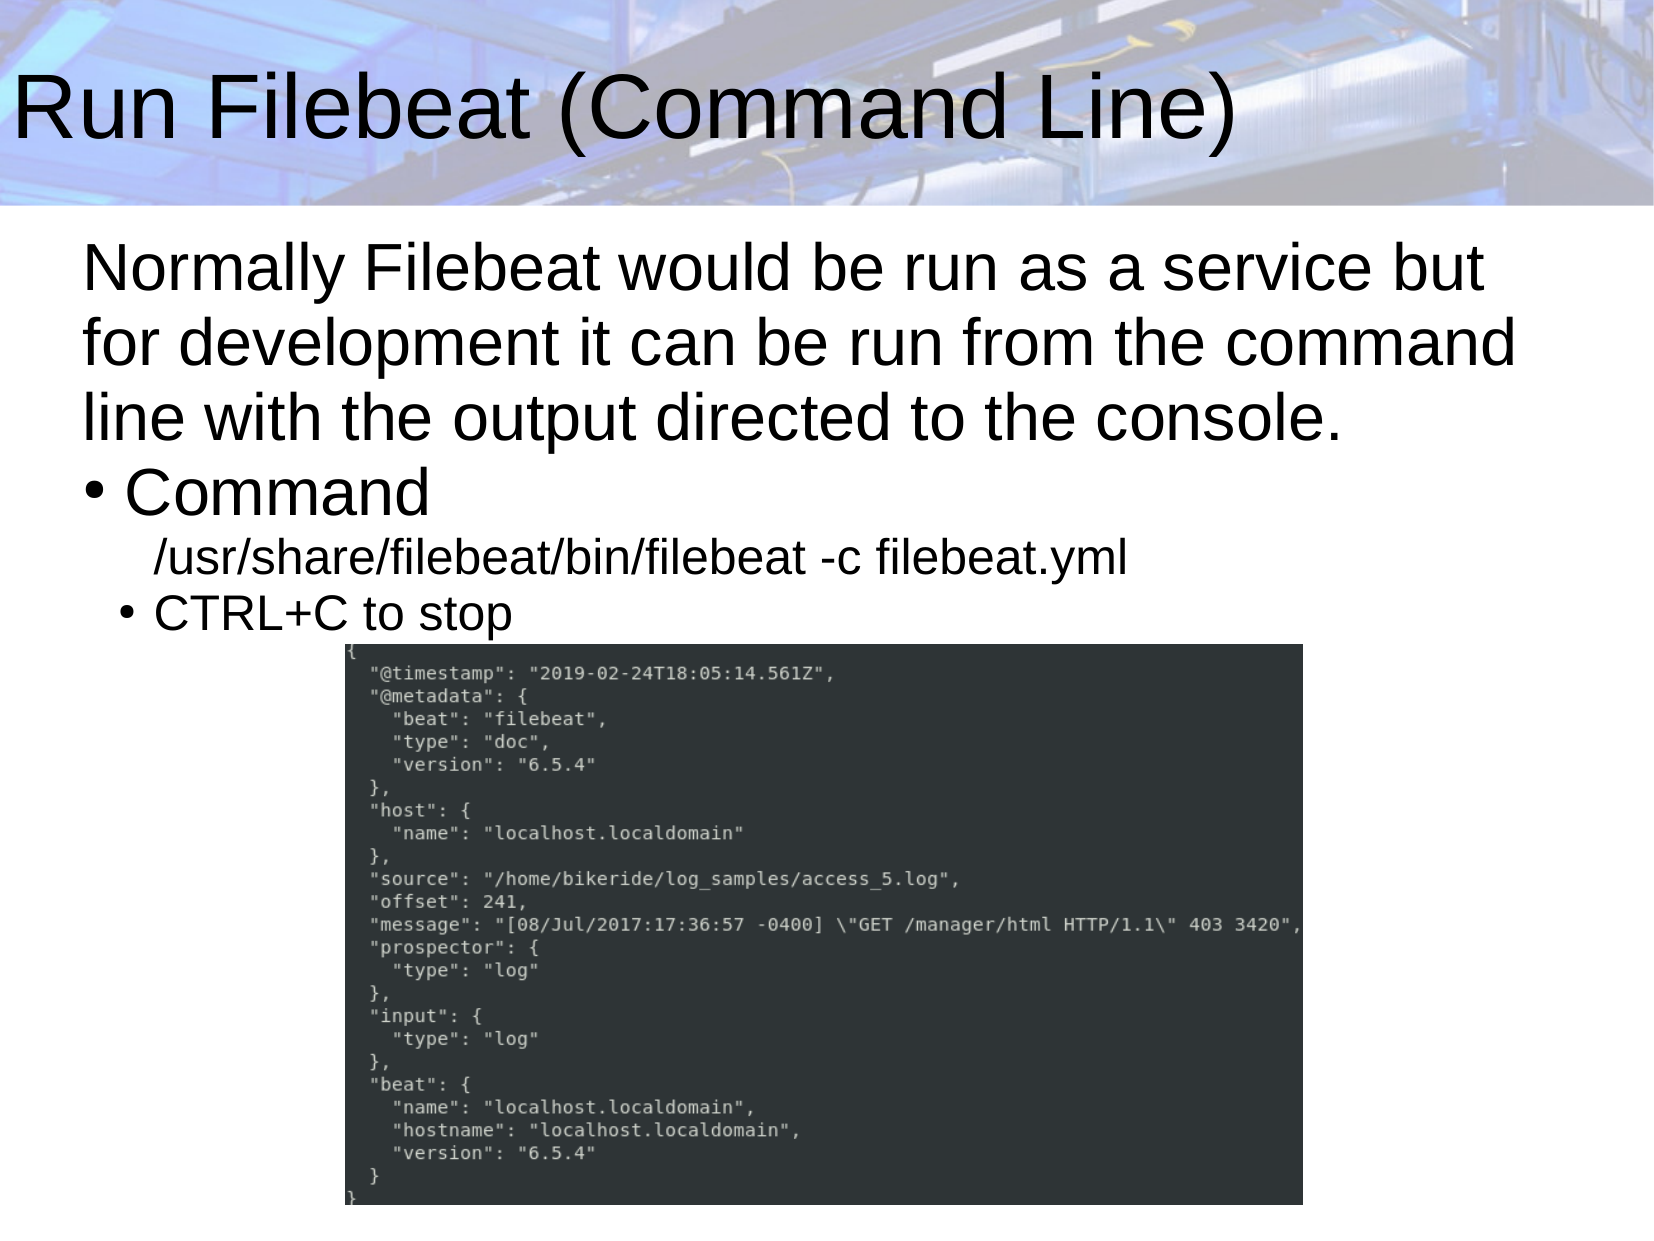

# Run Filebeat (Command Line)
Normally Filebeat would be run as a service but for development it can be run from the command line with the output directed to the console.
 Command
/usr/share/filebeat/bin/filebeat -c filebeat.yml
CTRL+C to stop